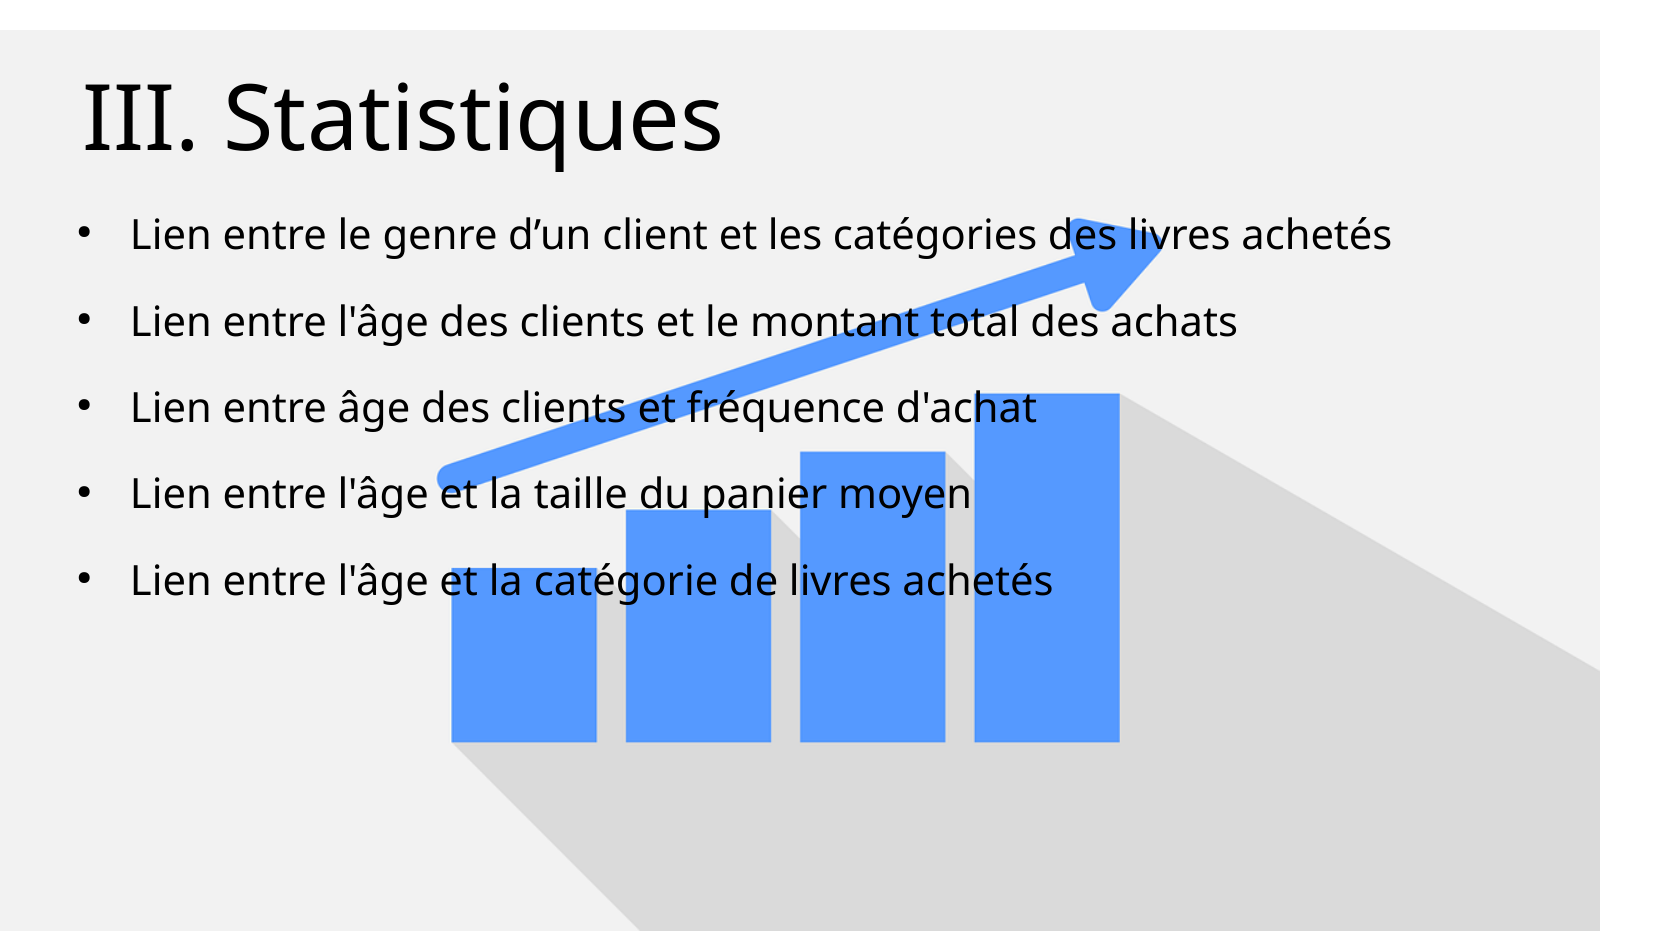

# III. Statistiques
Lien entre le genre d’un client et les catégories des livres achetés
Lien entre l'âge des clients et le montant total des achats
Lien entre âge des clients et fréquence d'achat
Lien entre l'âge et la taille du panier moyen
Lien entre l'âge et la catégorie de livres achetés